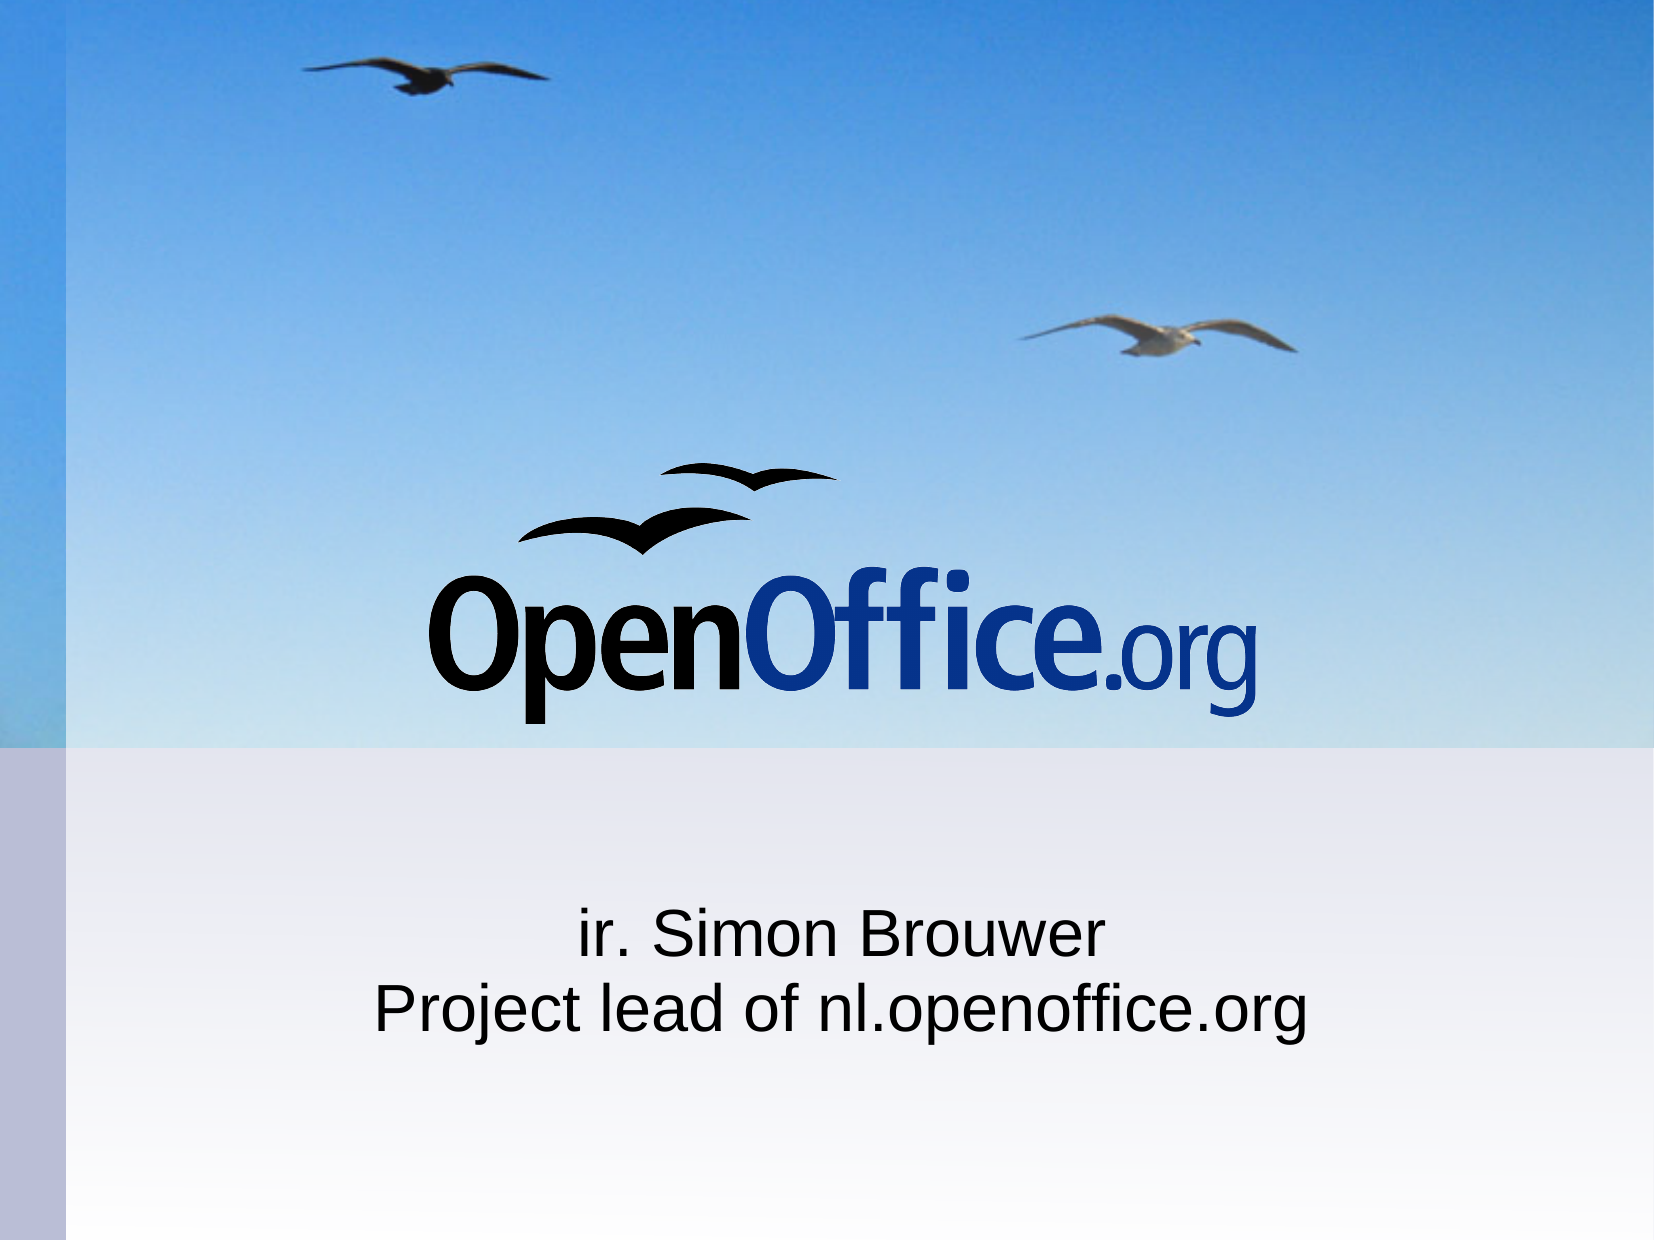

# ir. Simon Brouwer
Project lead of nl.openoffice.org